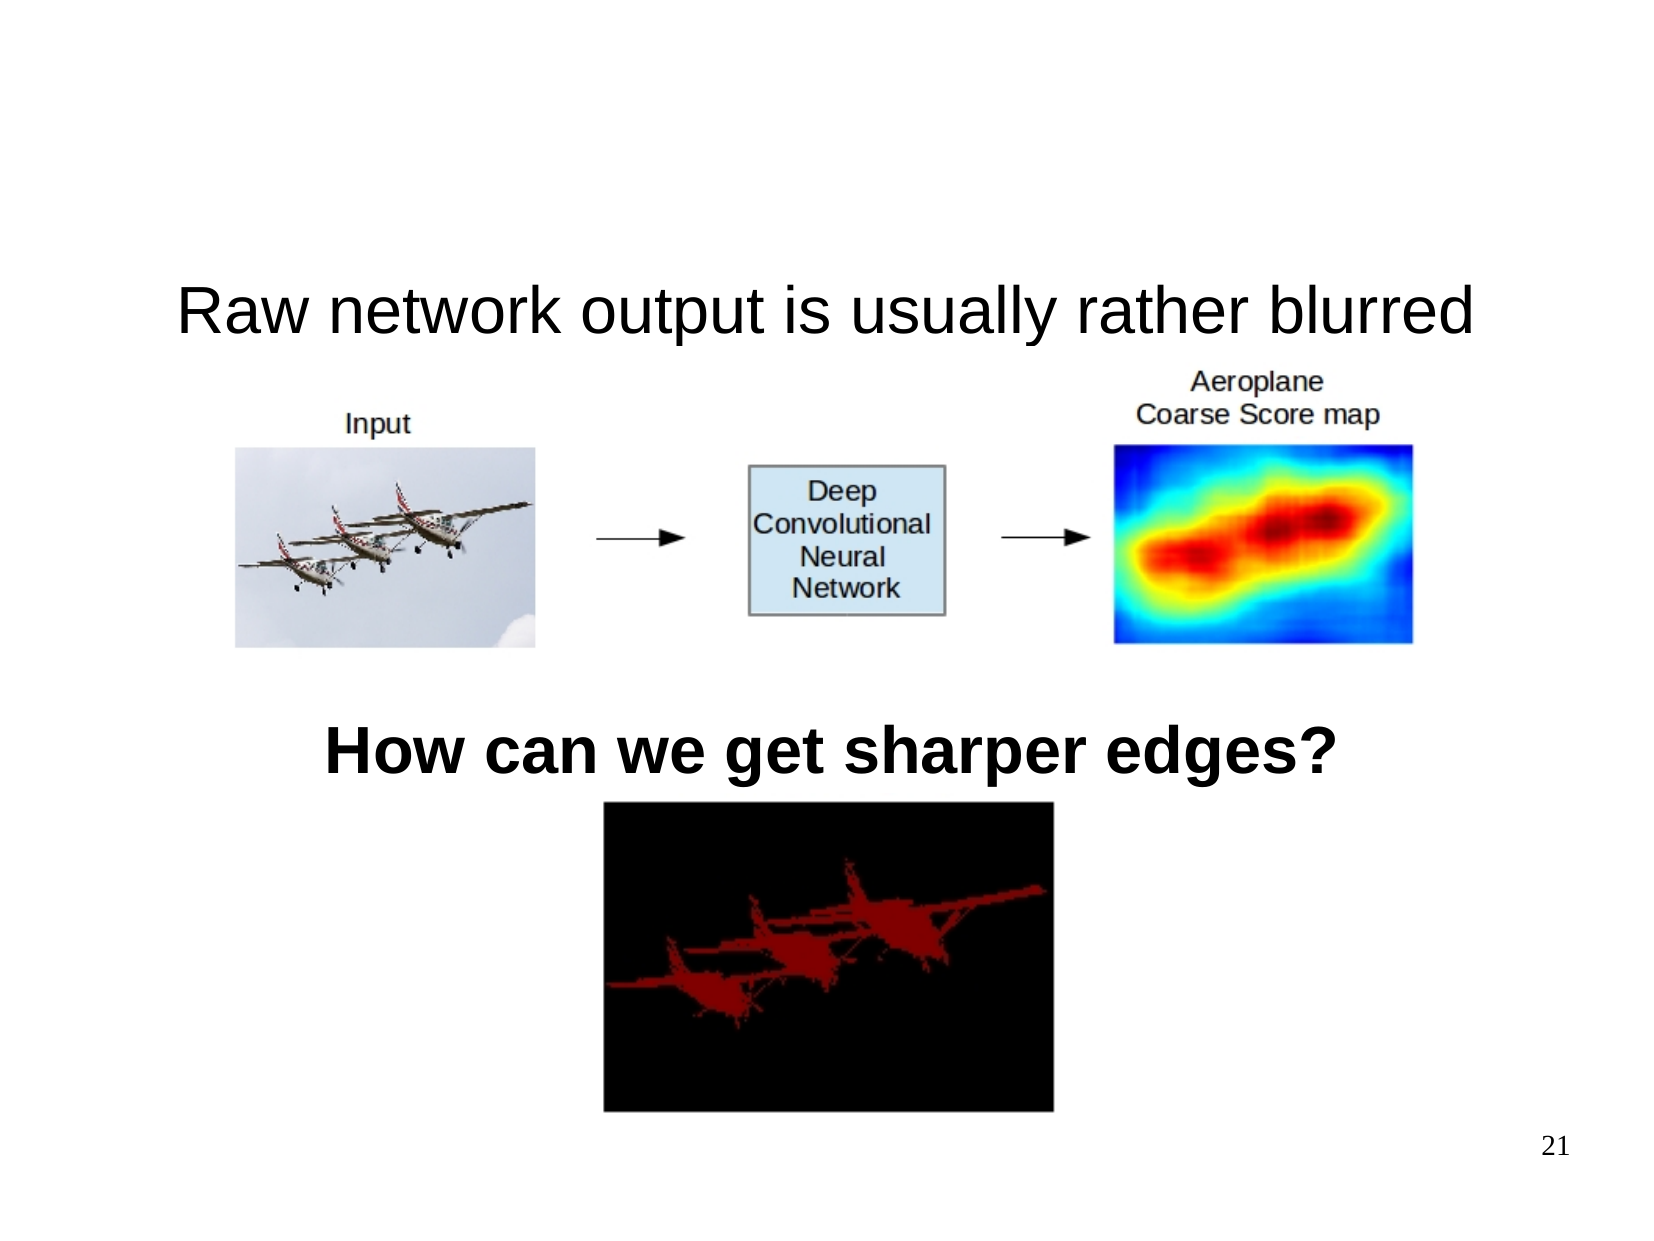

# Raw network output is usually rather blurred
How can we get sharper edges?
21